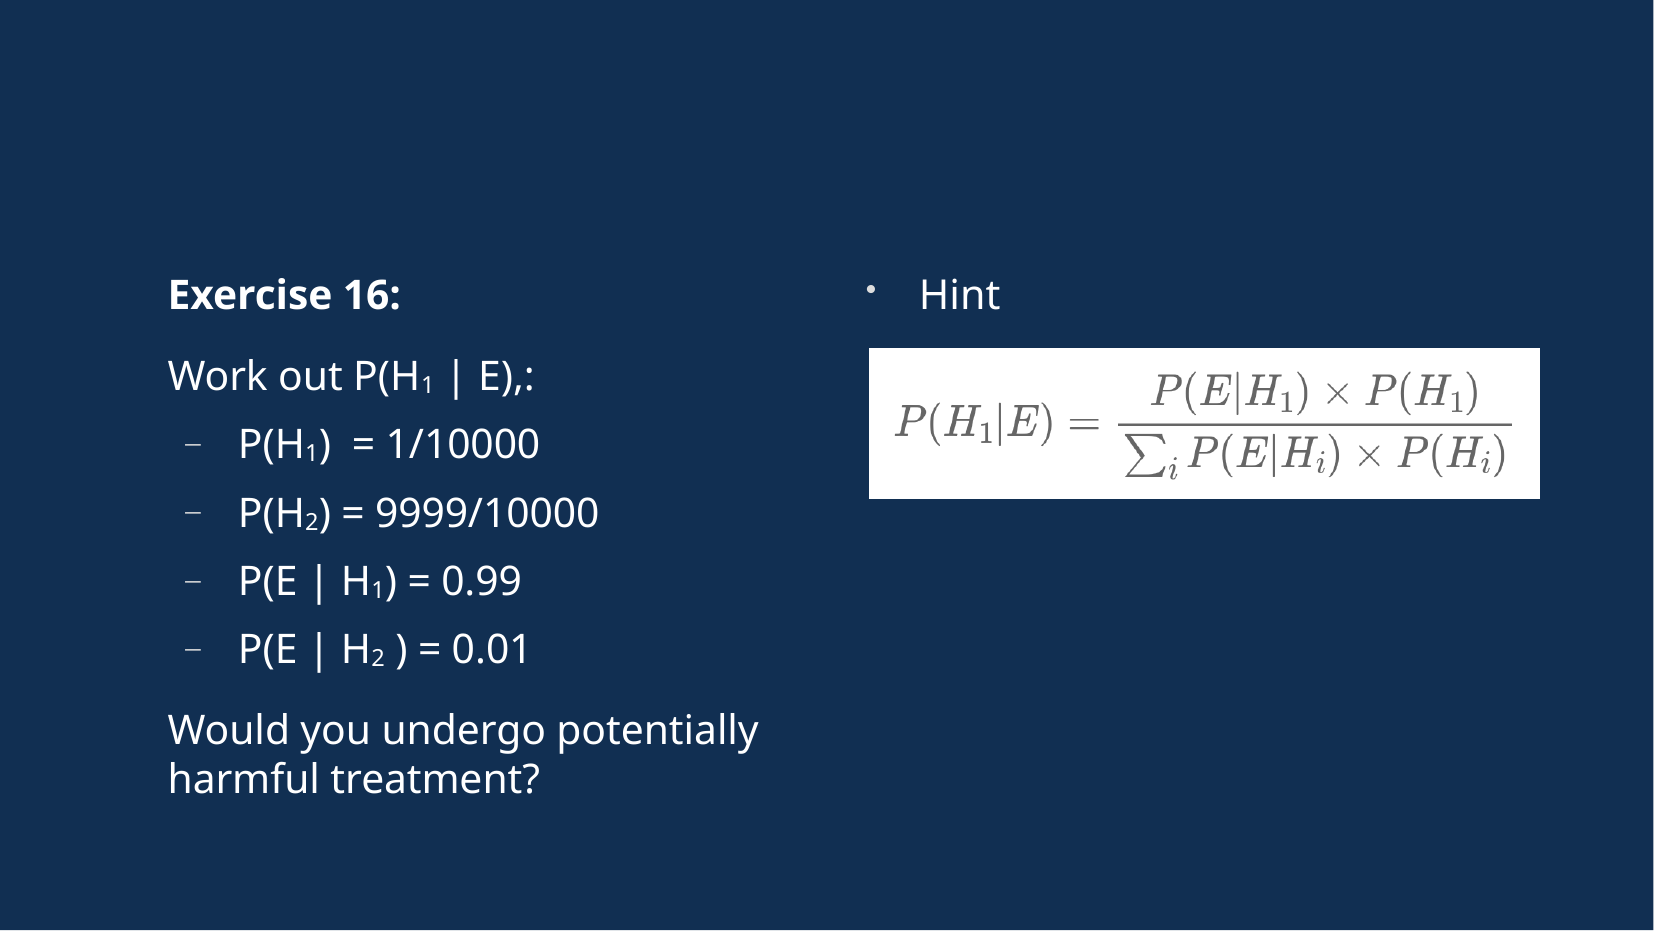

#
Exercise 16:
Work out P(H1 | E),:
P(H1) = 1/10000
P(H2) = 9999/10000
P(E | H1) = 0.99
P(E | H2 ) = 0.01
Would you undergo potentially harmful treatment?
Hint